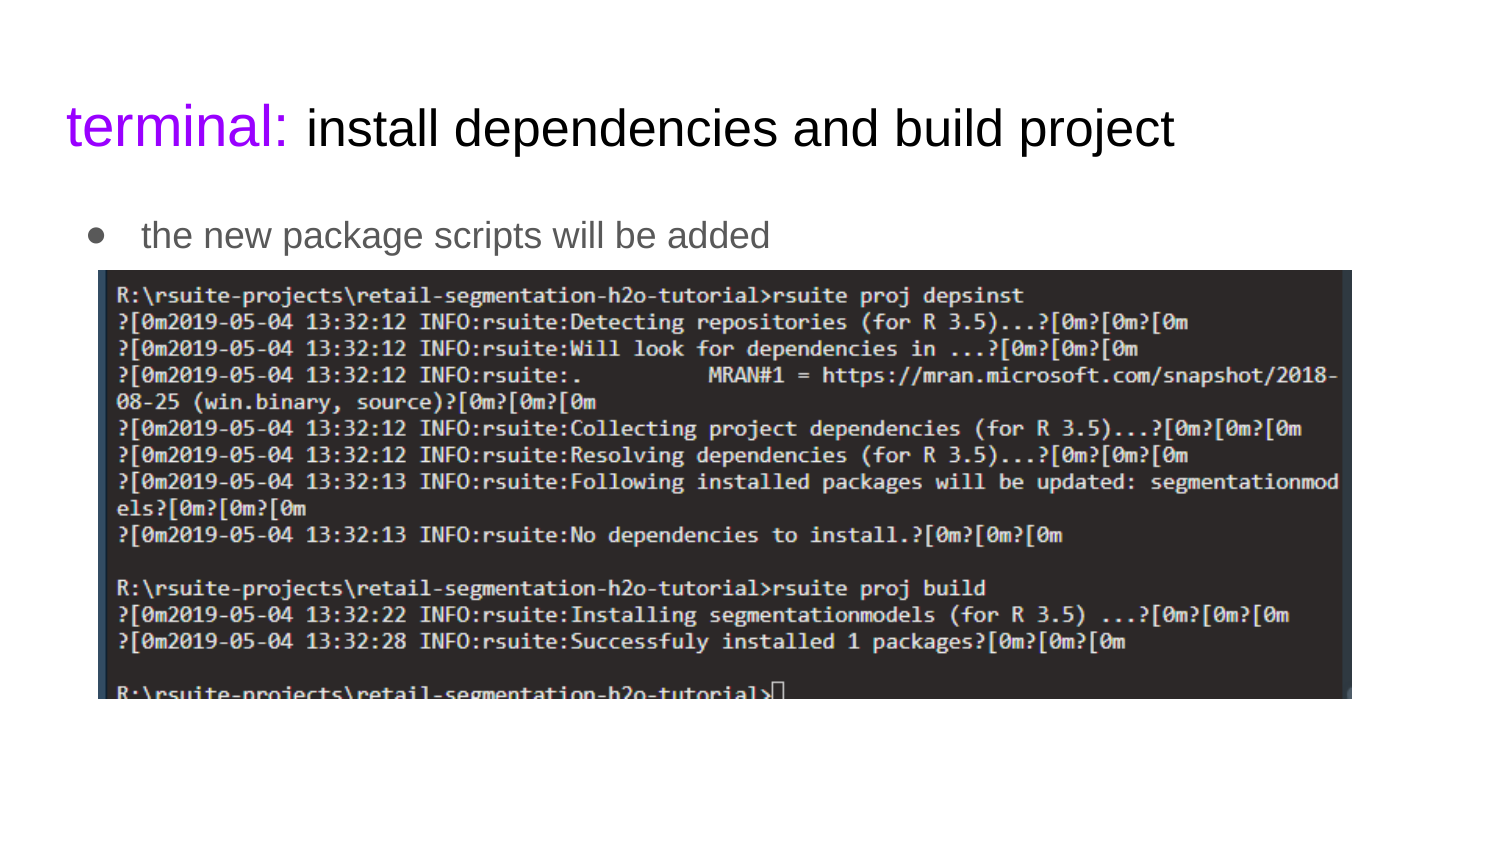

# terminal: install dependencies and build project
the new package scripts will be added